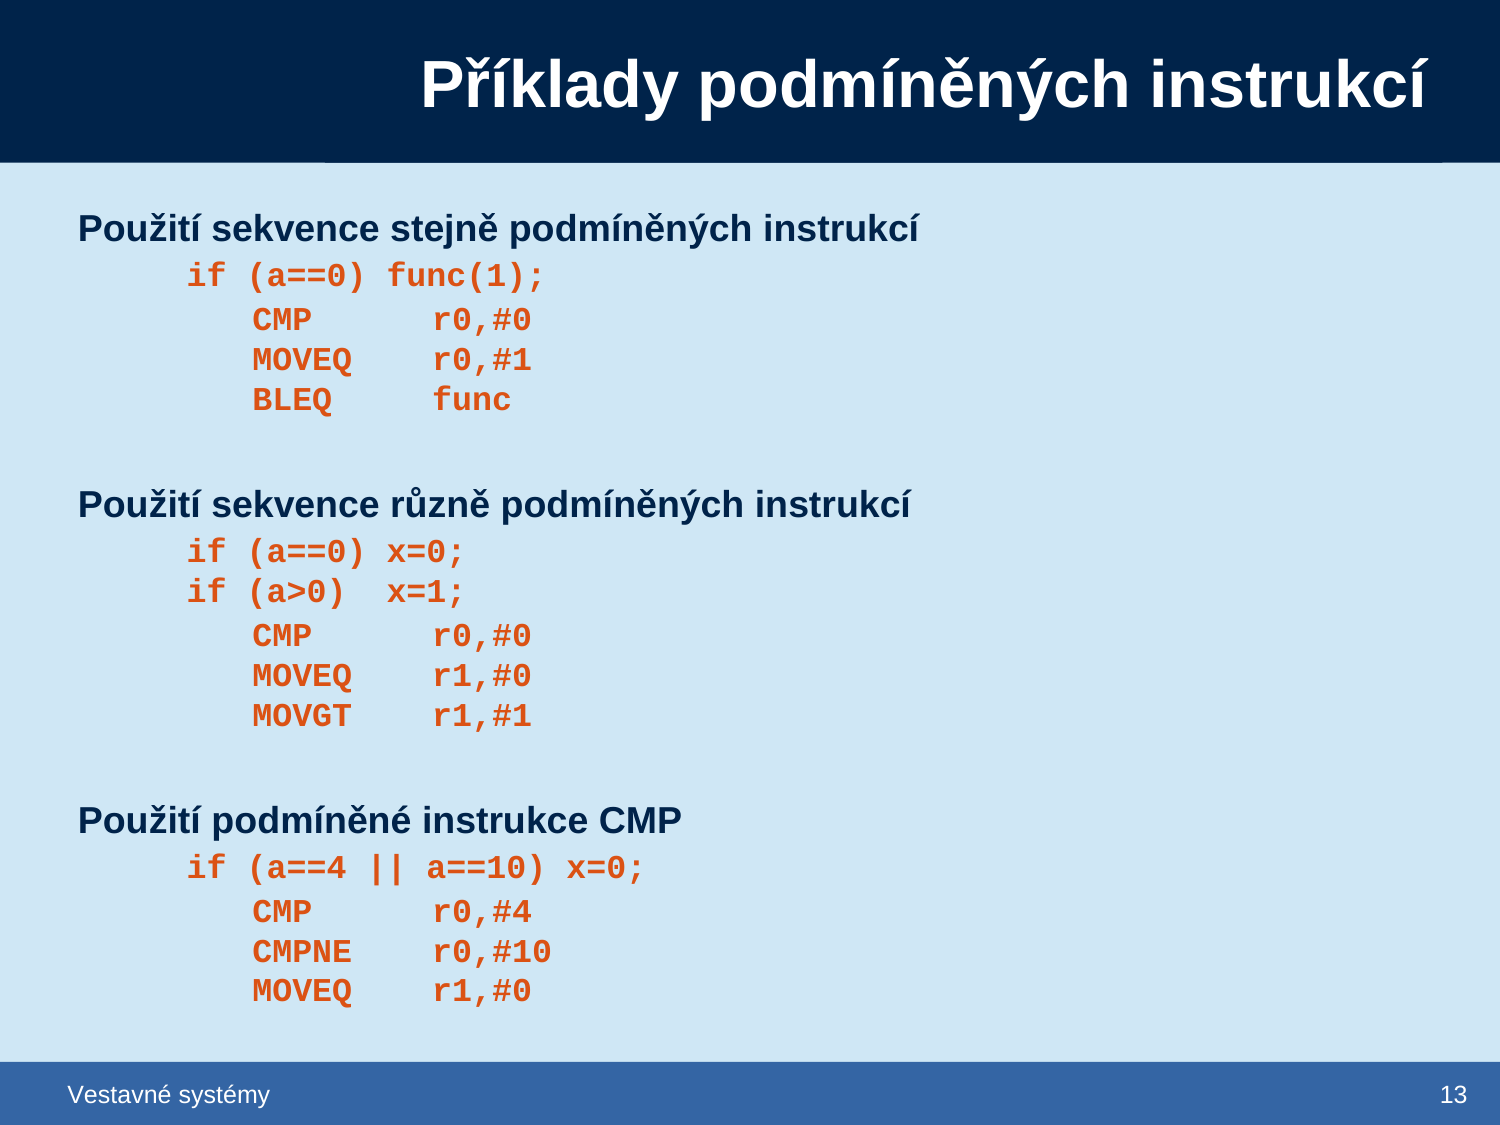

# Příklady podmíněných instrukcí
Použití sekvence stejně podmíněných instrukcí
	if (a==0) func(1);
	CMP r0,#0
MOVEQ r0,#1
BLEQ func
Použití sekvence různě podmíněných instrukcí
	if (a==0) x=0;
if (a>0) x=1;
	CMP r0,#0
MOVEQ r1,#0
MOVGT r1,#1
Použití podmíněné instrukce CMP
	if (a==4 || a==10) x=0;
	CMP r0,#4
CMPNE r0,#10
MOVEQ r1,#0